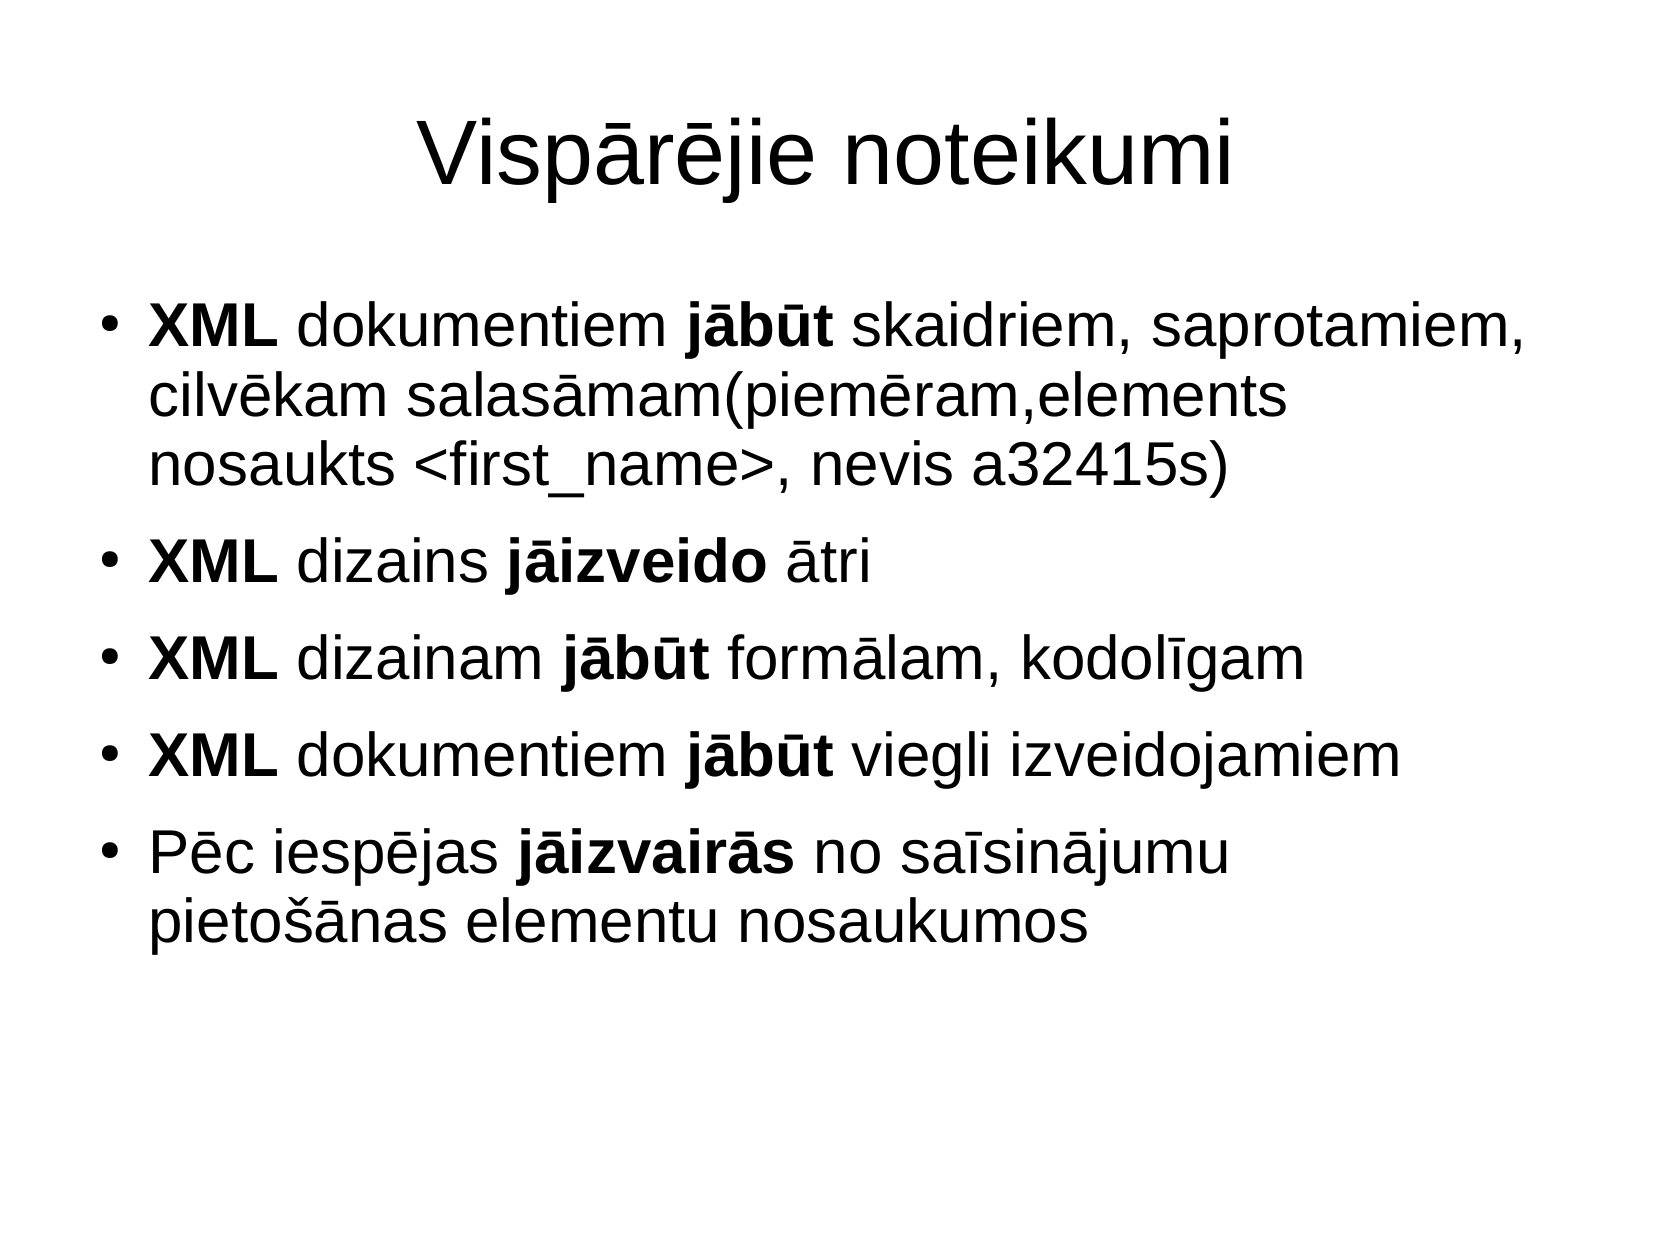

# Vispārējie noteikumi
XML dokumentiem jābūt skaidriem, saprotamiem, cilvēkam salasāmam(piemēram,elements nosaukts <first_name>, nevis a32415s)
XML dizains jāizveido ātri
XML dizainam jābūt formālam, kodolīgam
XML dokumentiem jābūt viegli izveidojamiem
Pēc iespējas jāizvairās no saīsinājumu pietošānas elementu nosaukumos